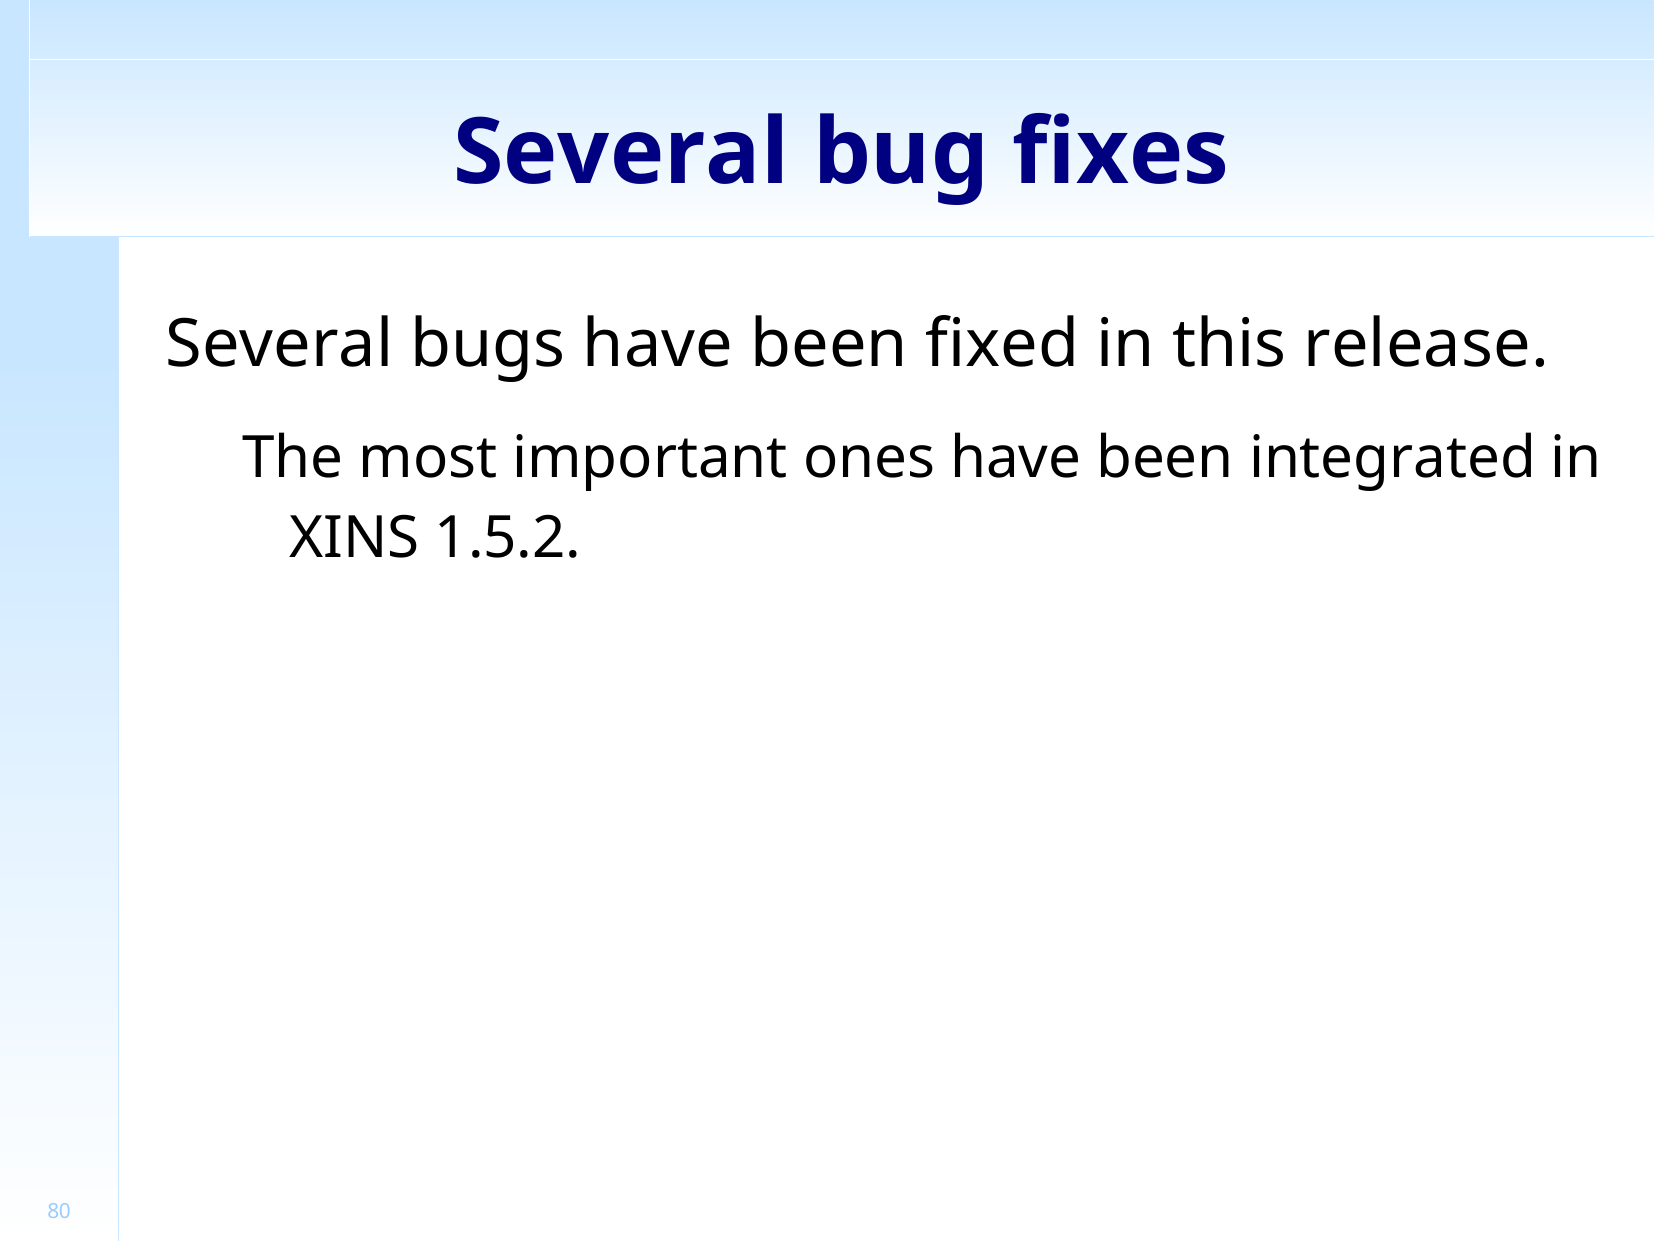

# Several bug fixes
Several bugs have been fixed in this release.
The most important ones have been integrated in XINS 1.5.2.